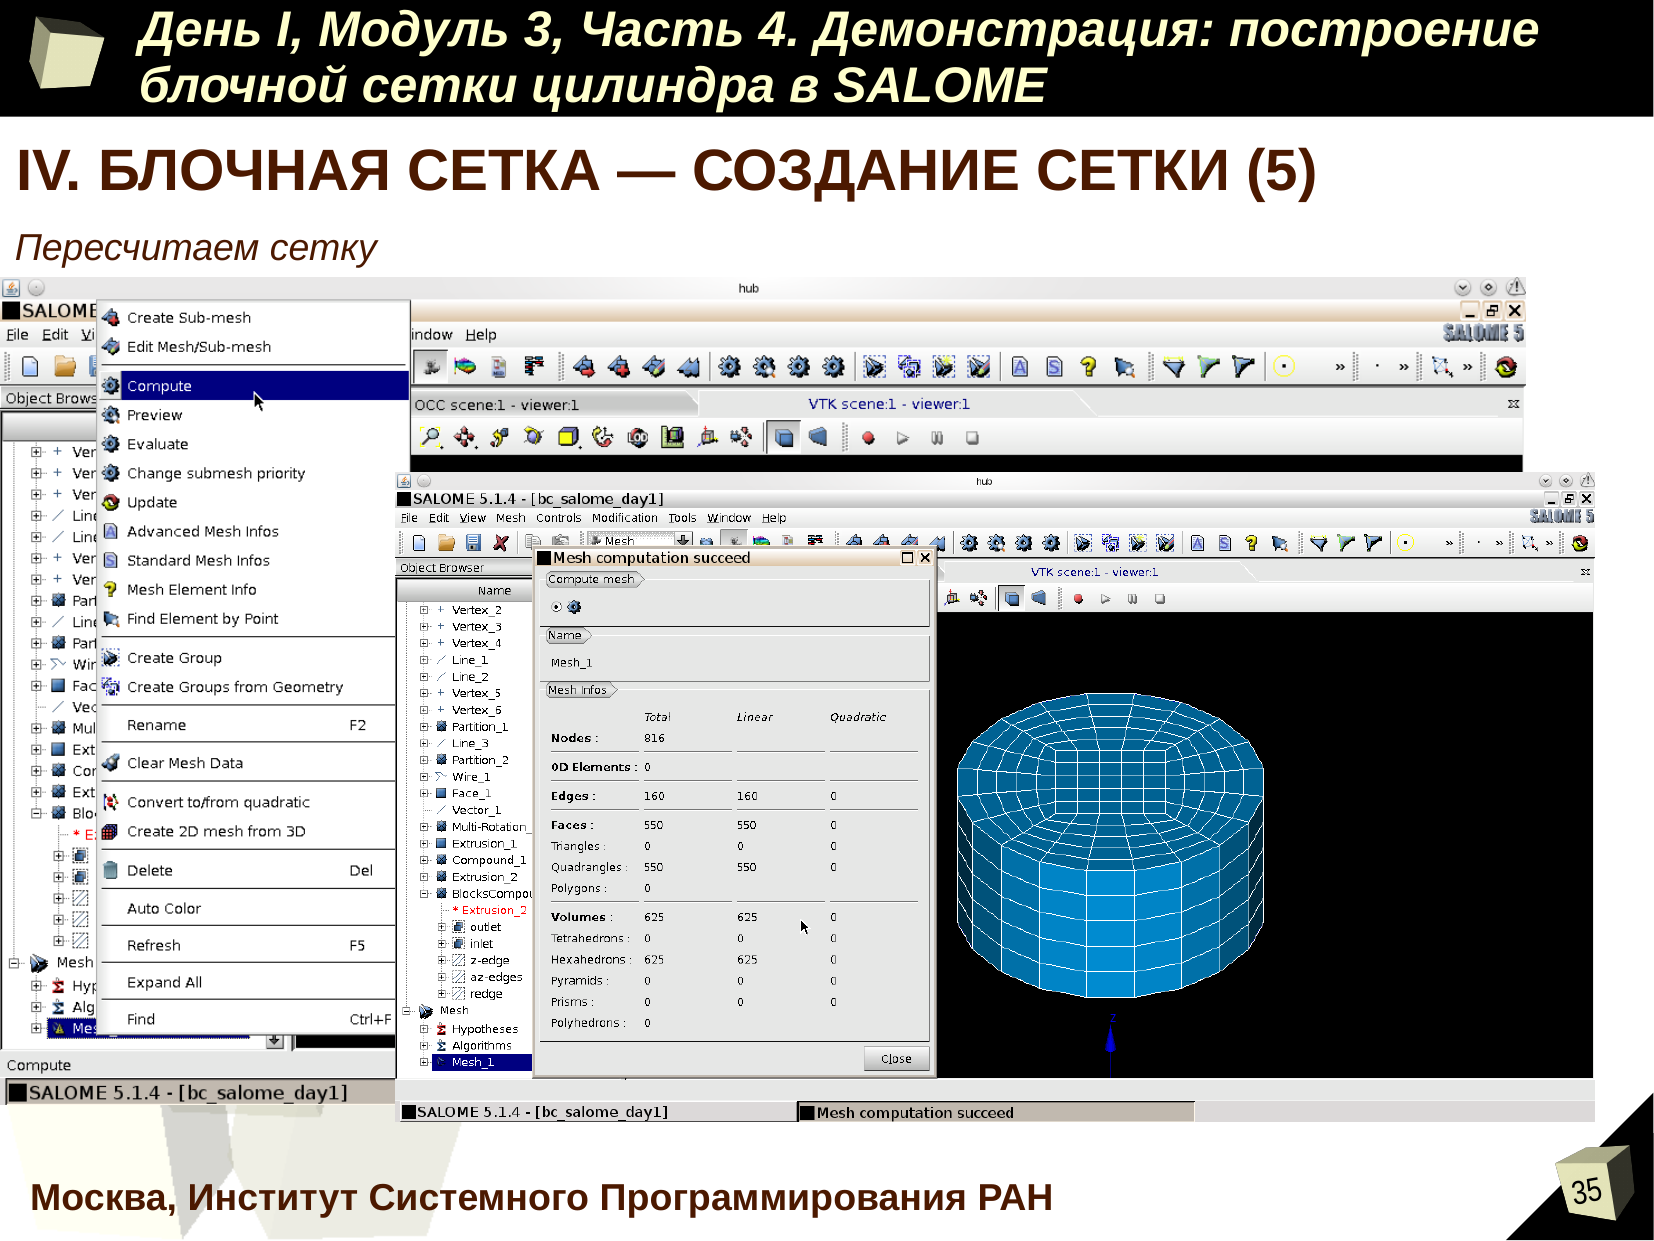

IV. БЛОЧНАЯ СЕТКА — СОЗДАНИЕ СЕТКИ (5)
Пересчитаем сетку